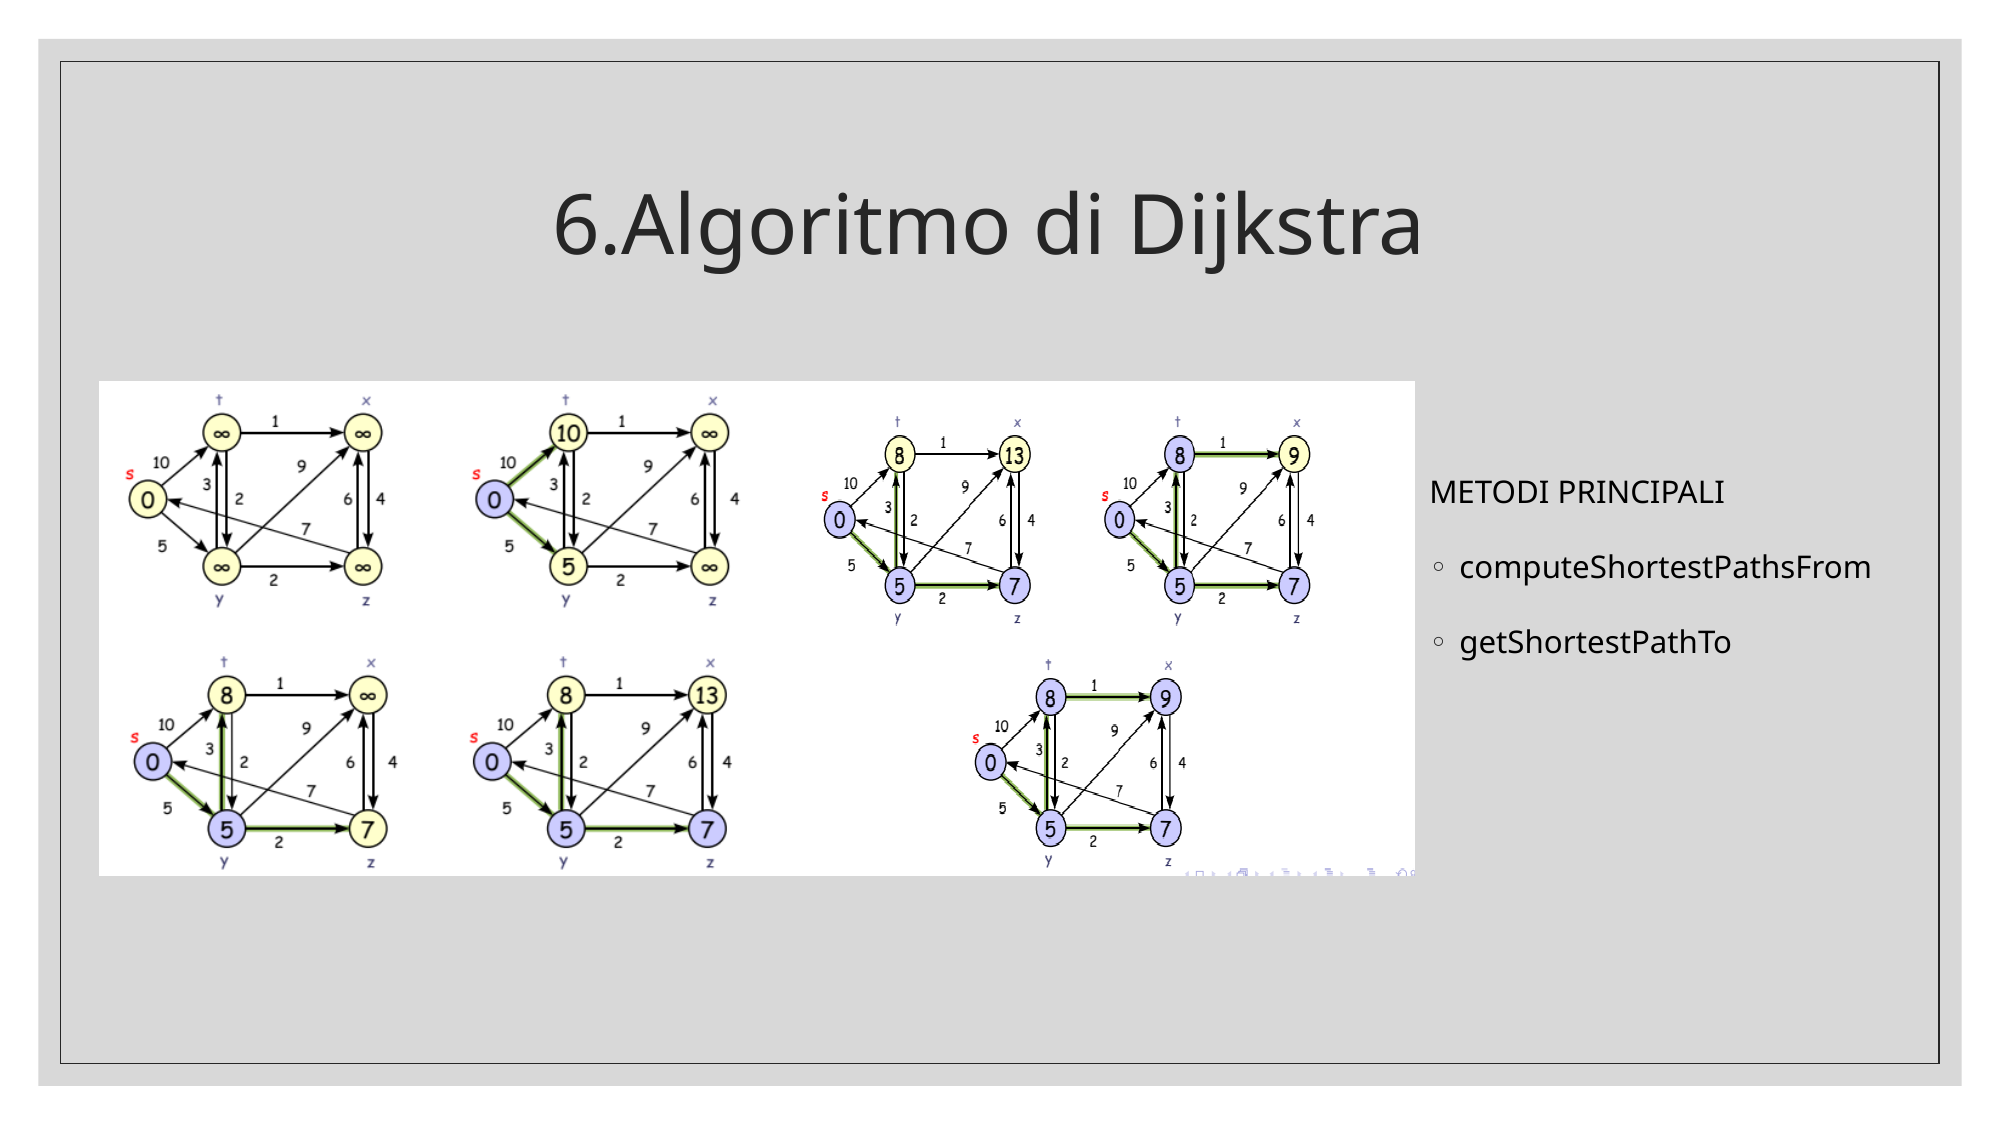

# 6.Algoritmo di Dijkstra
METODI PRINCIPALI
computeShortestPathsFrom
getShortestPathTo